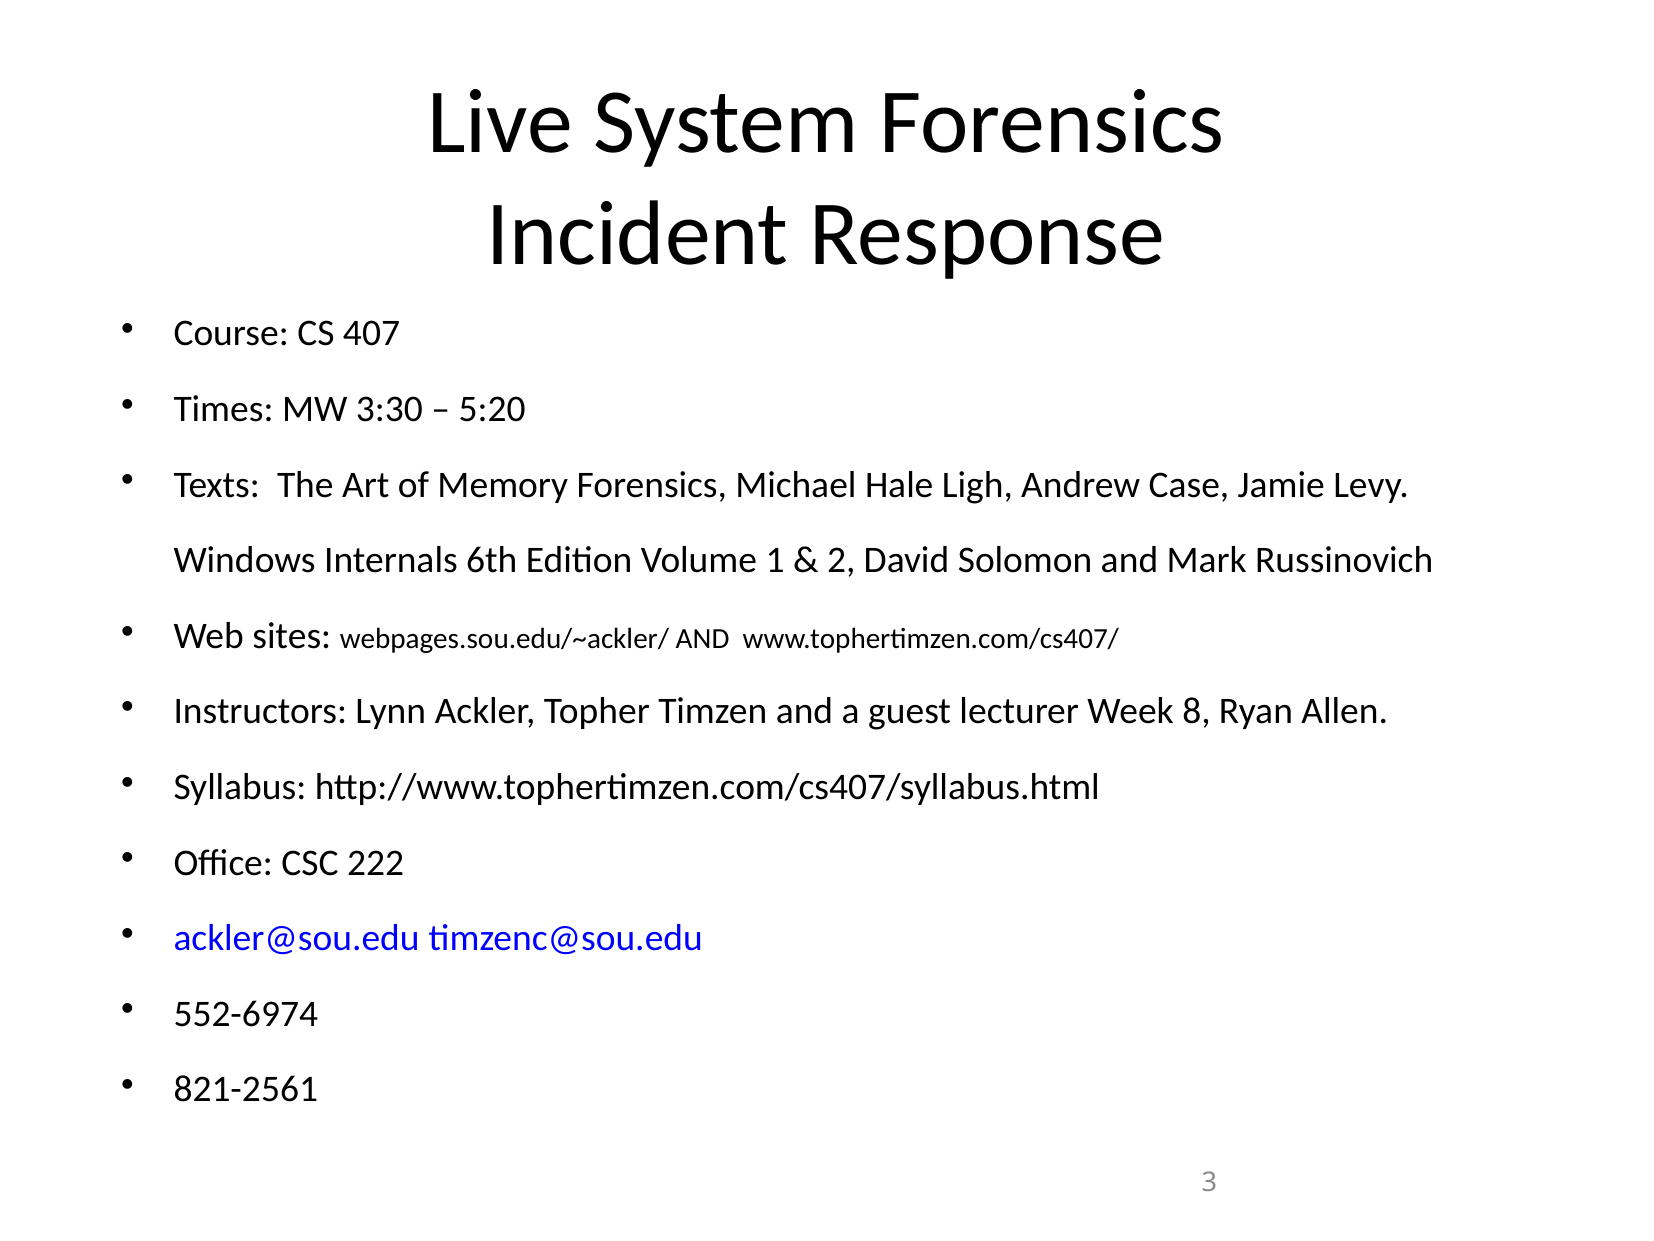

Live System Forensics
Incident Response
Course: CS 407
Times: MW 3:30 – 5:20
Texts: The Art of Memory Forensics, Michael Hale Ligh, Andrew Case, Jamie Levy.
Windows Internals 6th Edition Volume 1 & 2, David Solomon and Mark Russinovich
Web sites: webpages.sou.edu/~ackler/ AND www.tophertimzen.com/cs407/
Instructors: Lynn Ackler, Topher Timzen and a guest lecturer Week 8, Ryan Allen.
Syllabus: http://www.tophertimzen.com/cs407/syllabus.html
Office: CSC 222
ackler@sou.edu timzenc@sou.edu
552-6974
821-2561